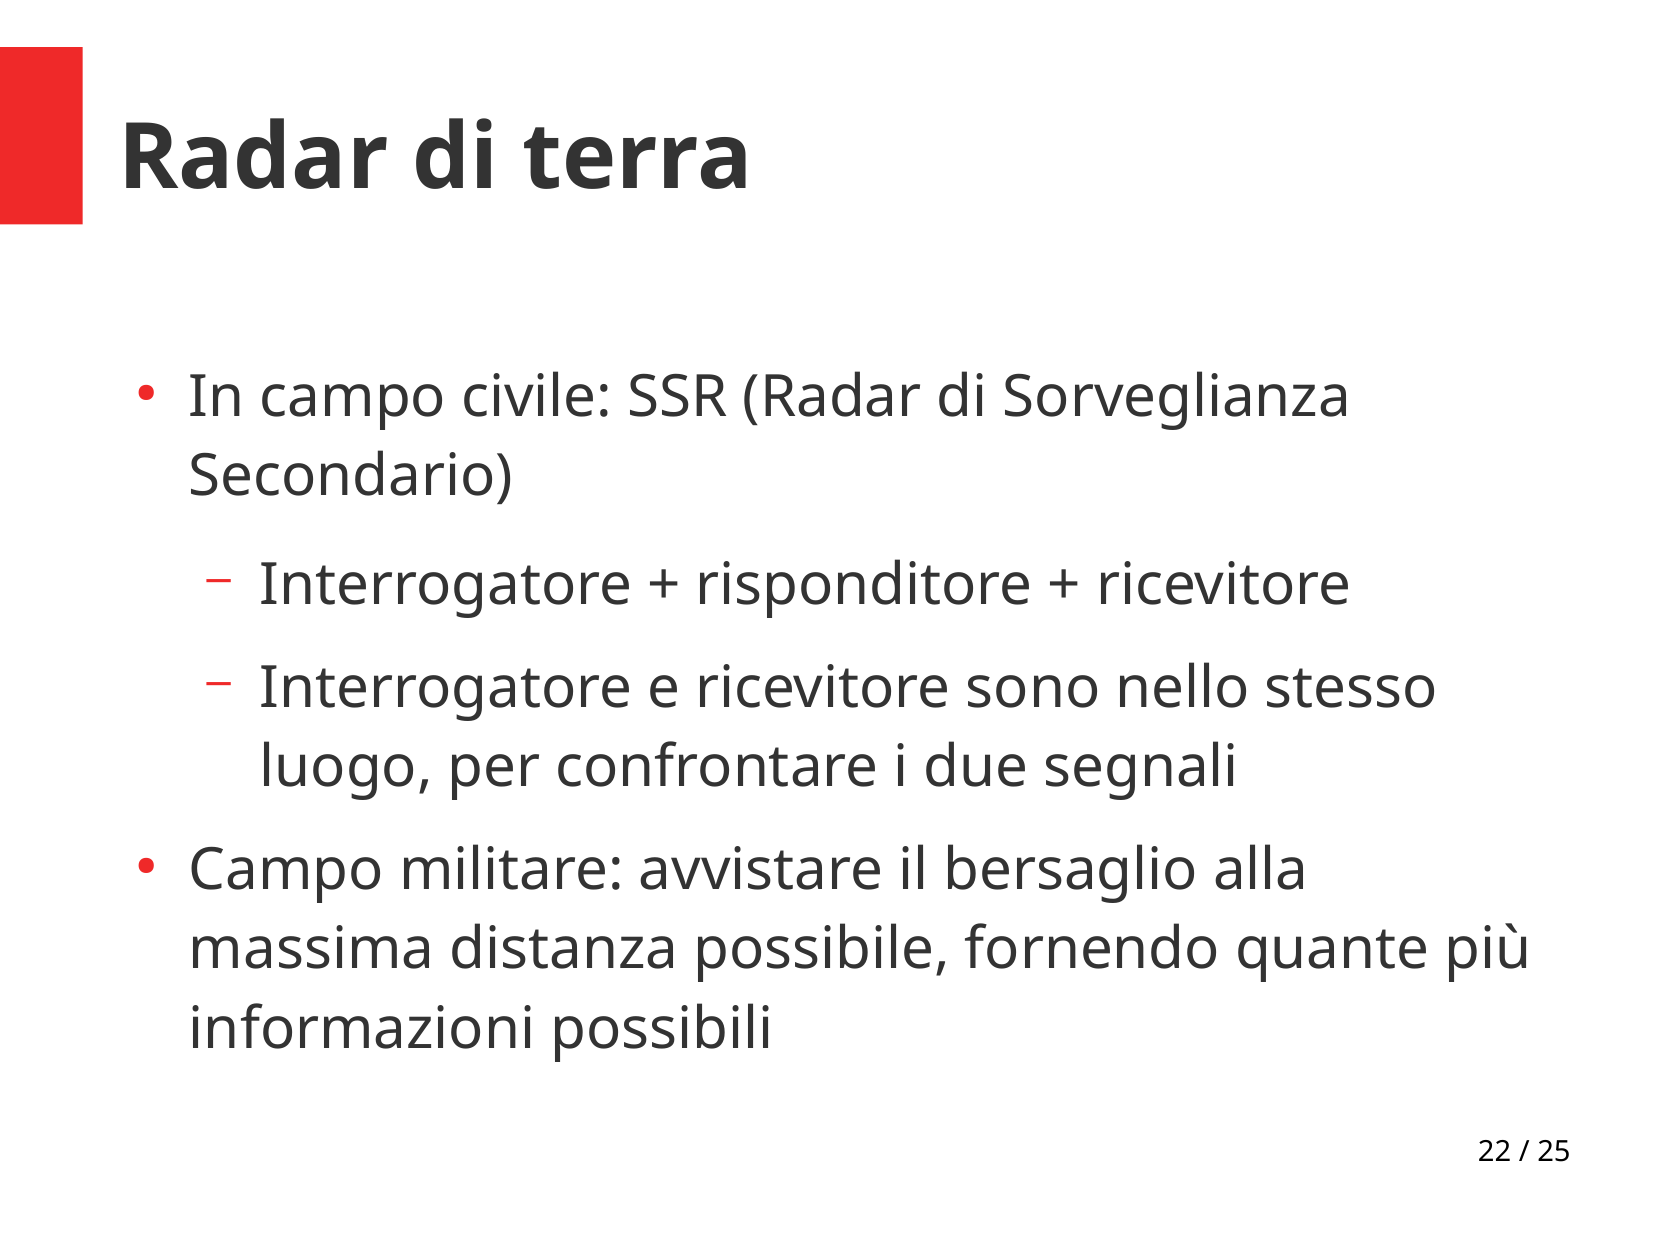

# Radar di terra
In campo civile: SSR (Radar di Sorveglianza Secondario)
Interrogatore + risponditore + ricevitore
Interrogatore e ricevitore sono nello stesso luogo, per confrontare i due segnali
Campo militare: avvistare il bersaglio alla massima distanza possibile, fornendo quante più informazioni possibili
22